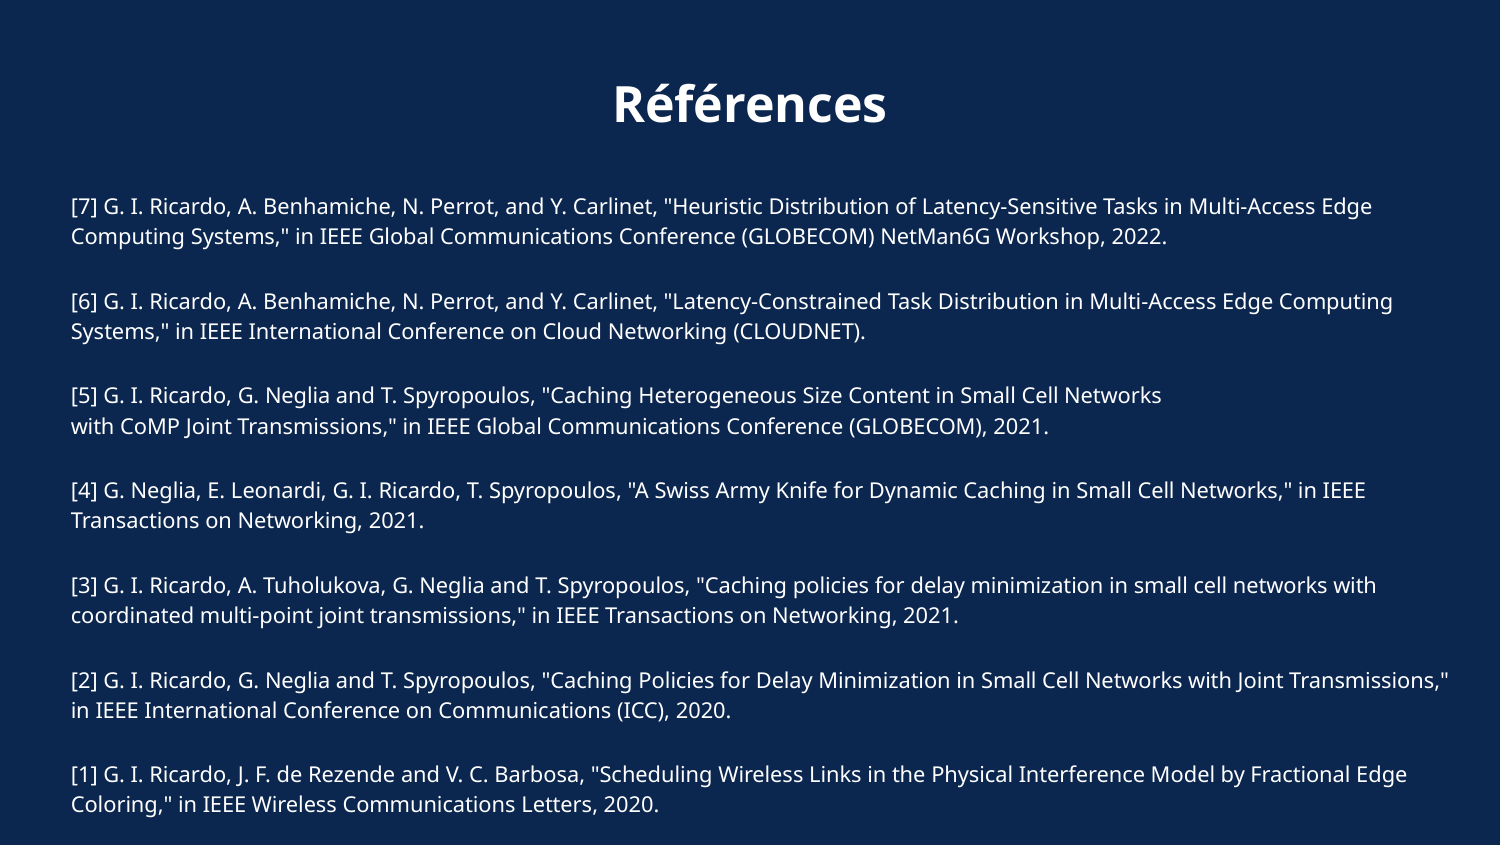

Références
# [7] G. I. Ricardo, A. Benhamiche, N. Perrot, and Y. Carlinet, "Heuristic Distribution of Latency-Sensitive Tasks in Multi-Access Edge Computing Systems," in IEEE Global Communications Conference (GLOBECOM) NetMan6G Workshop, 2022.
[6] G. I. Ricardo, A. Benhamiche, N. Perrot, and Y. Carlinet, "Latency-Constrained Task Distribution in Multi-Access Edge Computing Systems," in IEEE International Conference on Cloud Networking (CLOUDNET).
[5] G. I. Ricardo, G. Neglia and T. Spyropoulos, "Caching Heterogeneous Size Content in Small Cell Networks
with CoMP Joint Transmissions," in IEEE Global Communications Conference (GLOBECOM), 2021.
[4] G. Neglia, E. Leonardi, G. I. Ricardo, T. Spyropoulos, "A Swiss Army Knife for Dynamic Caching in Small Cell Networks," in IEEE Transactions on Networking, 2021.
[3] G. I. Ricardo, A. Tuholukova, G. Neglia and T. Spyropoulos, "Caching policies for delay minimization in small cell networks with coordinated multi-point joint transmissions," in IEEE Transactions on Networking, 2021.
[2] G. I. Ricardo, G. Neglia and T. Spyropoulos, "Caching Policies for Delay Minimization in Small Cell Networks with Joint Transmissions," in IEEE International Conference on Communications (ICC), 2020.
[1] G. I. Ricardo, J. F. de Rezende and V. C. Barbosa, "Scheduling Wireless Links in the Physical Interference Model by Fractional Edge Coloring," in IEEE Wireless Communications Letters, 2020.